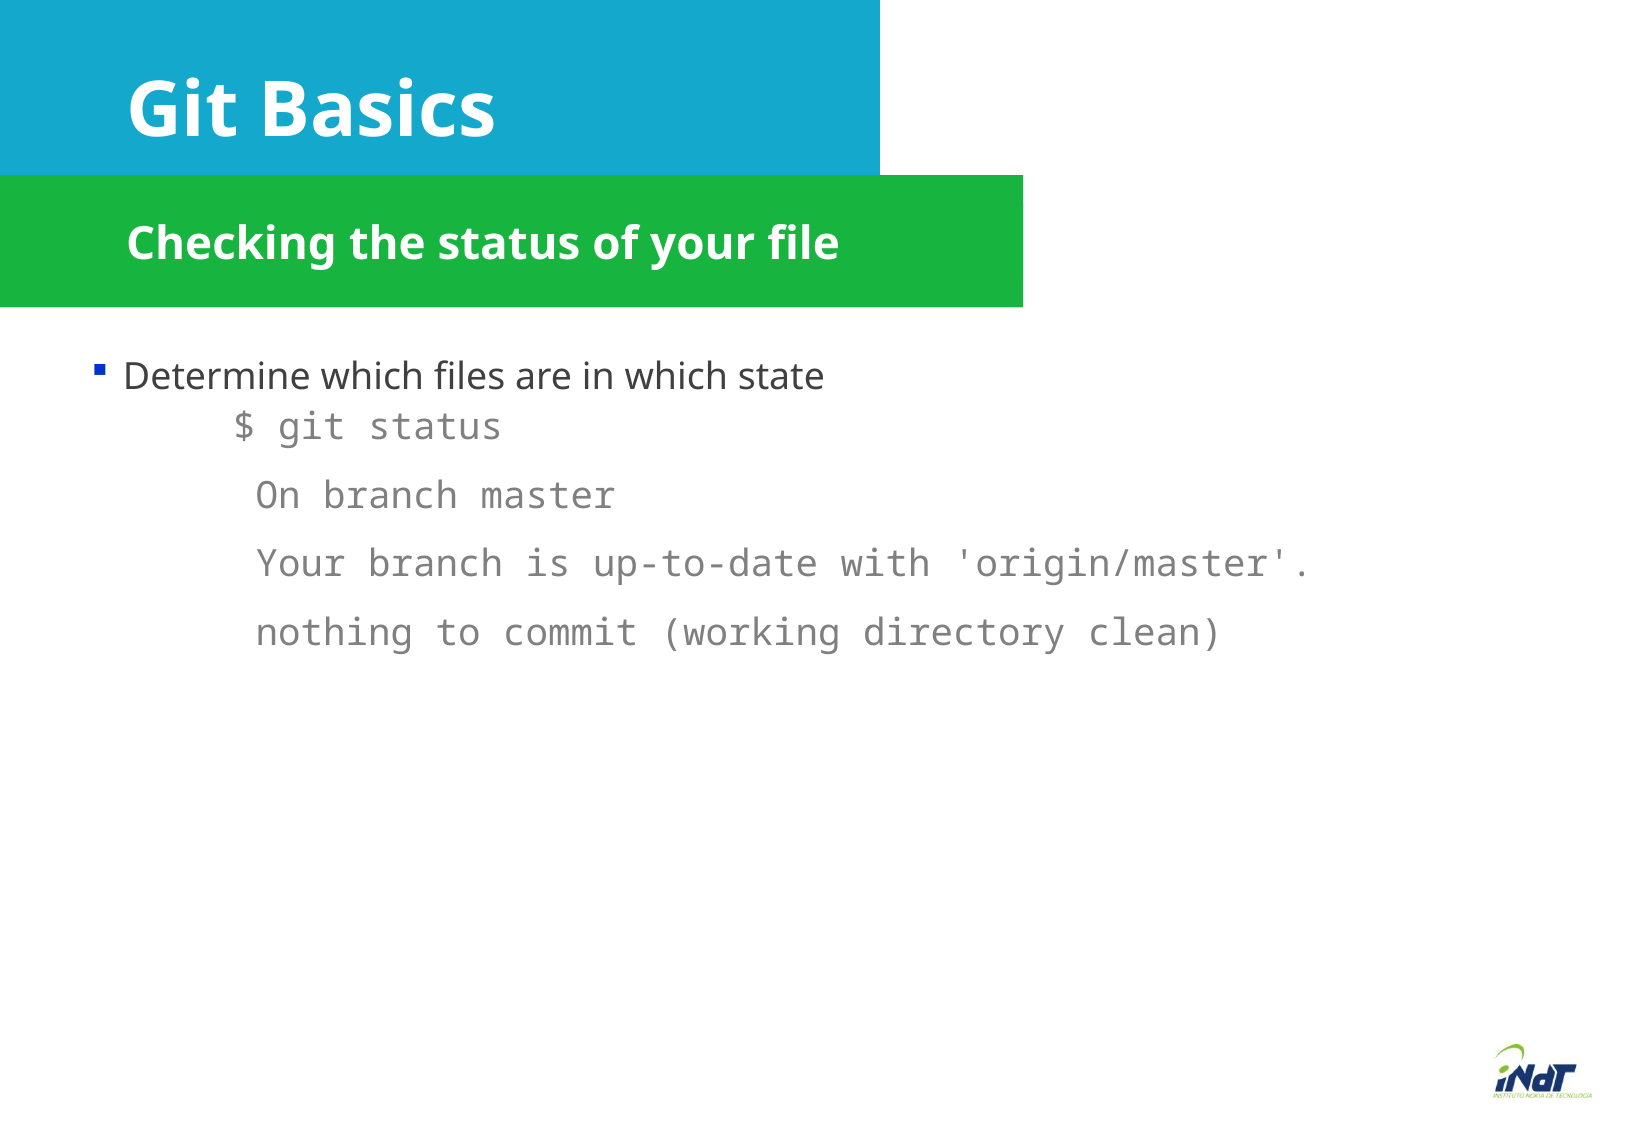

# Git Basics
Checking the status of your file
Determine which files are in which state
$ git status
 On branch master
 Your branch is up-to-date with 'origin/master'.
 nothing to commit (working directory clean)